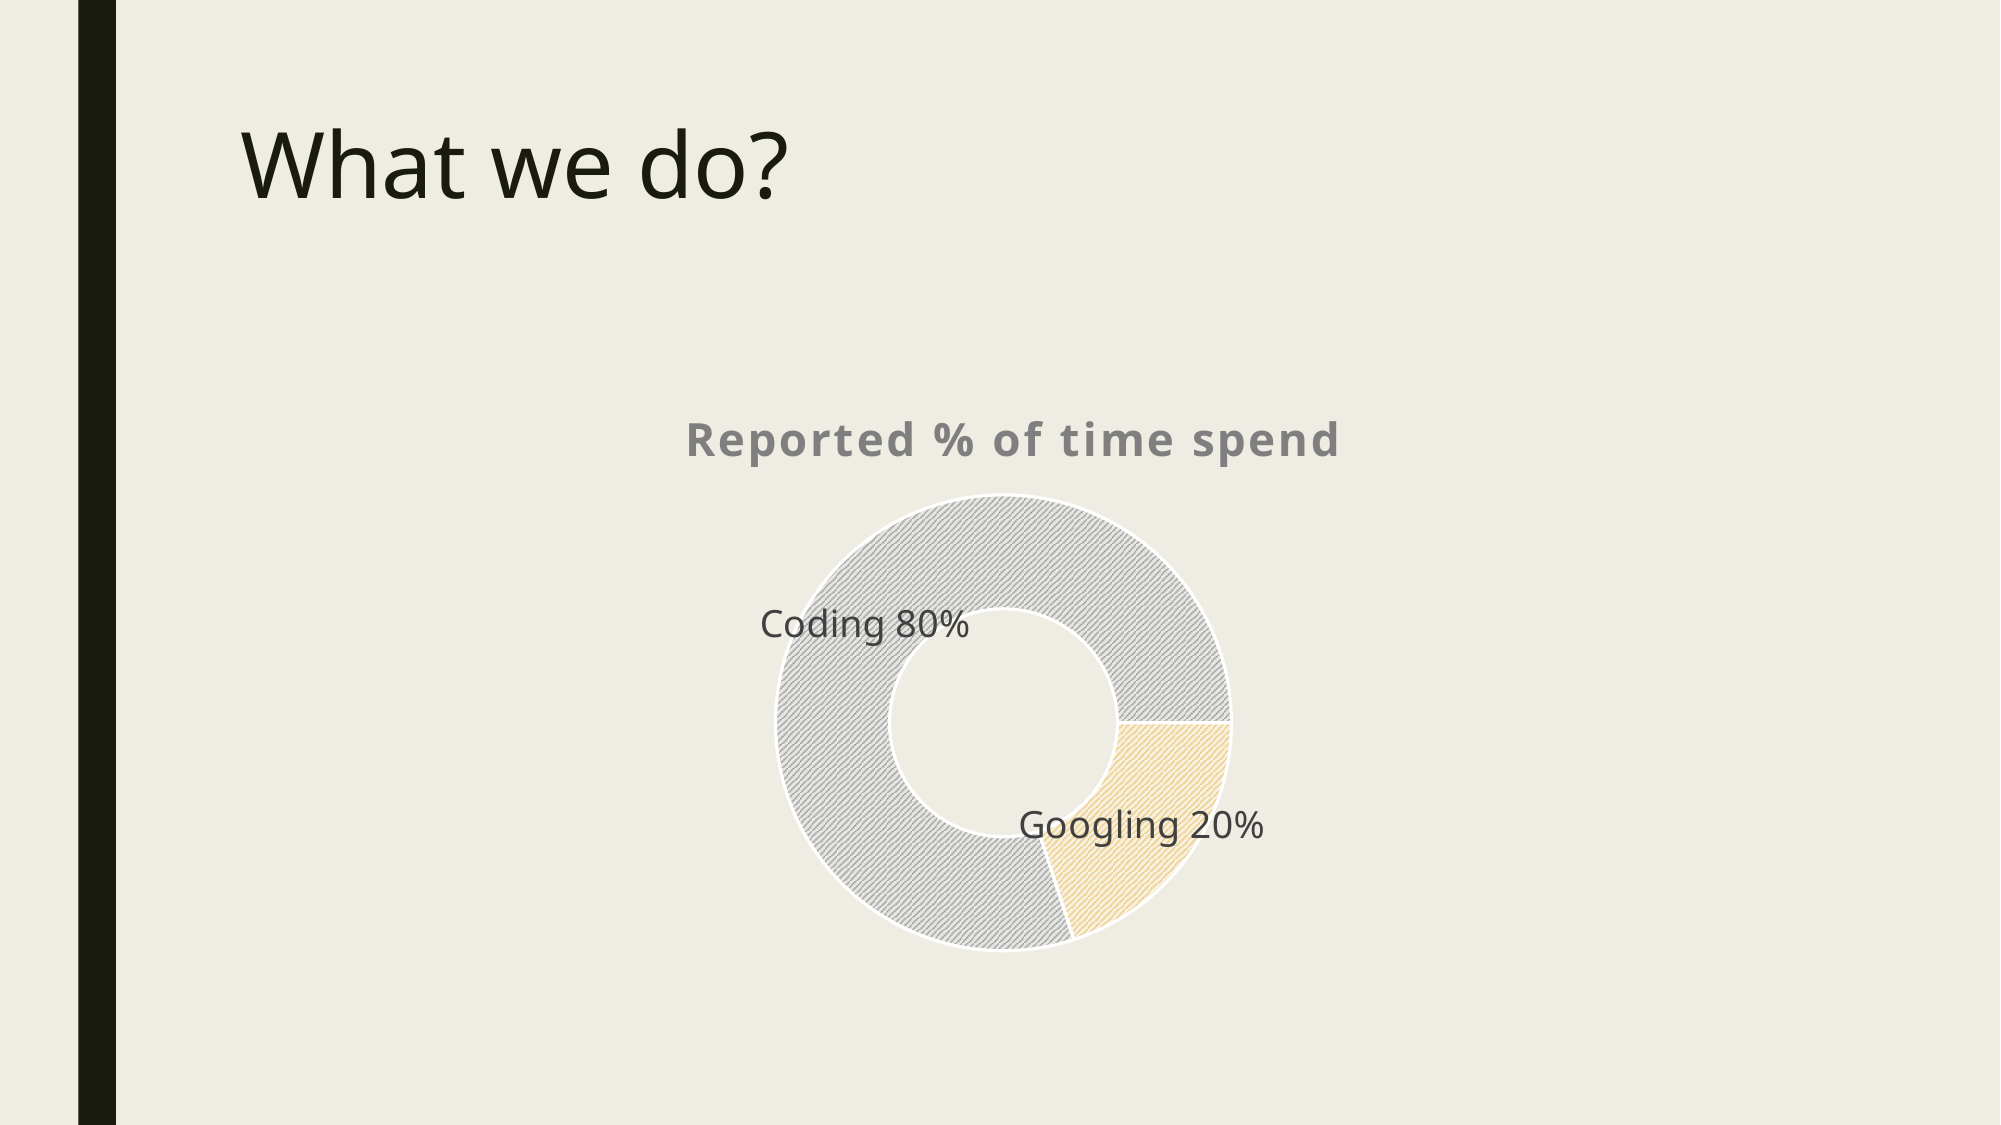

# What we do?
### Chart: Reported % of time spend
| Category | Reported % of time spend |
|---|---|
| Coding | 80.0 |
| Googling | 20.0 |